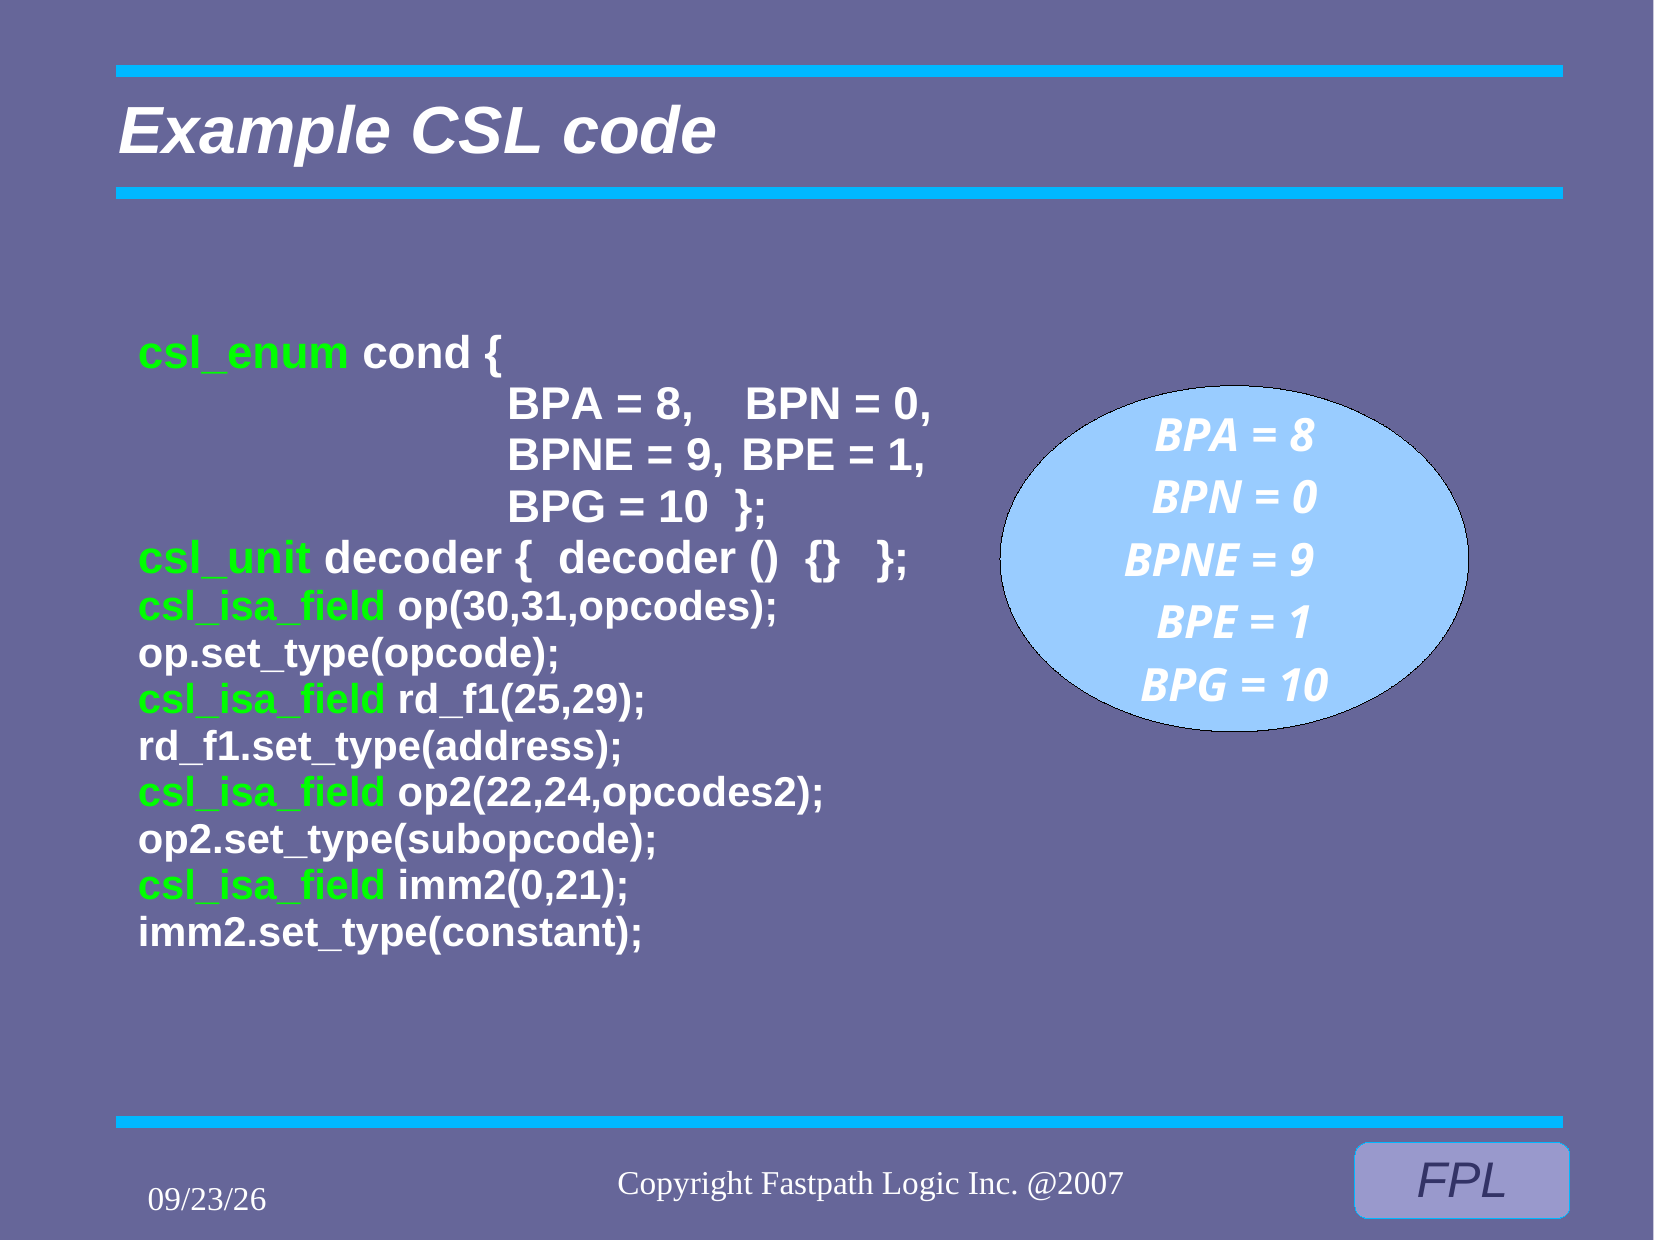

# Example CSL code
csl_enum cond {
					BPA = 8, BPN = 0,
					BPNE = 9,	 BPE = 1,
					BPG = 10 };
csl_unit decoder { decoder () {} 	};
csl_isa_field op(30,31,opcodes);
op.set_type(opcode);
csl_isa_field rd_f1(25,29);
rd_f1.set_type(address);
csl_isa_field op2(22,24,opcodes2);
op2.set_type(subopcode);
csl_isa_field imm2(0,21);
imm2.set_type(constant);
BPA = 8
BPN = 0
BPNE = 9
BPE = 1
BPG = 10
Copyright Fastpath Logic Inc. @2007